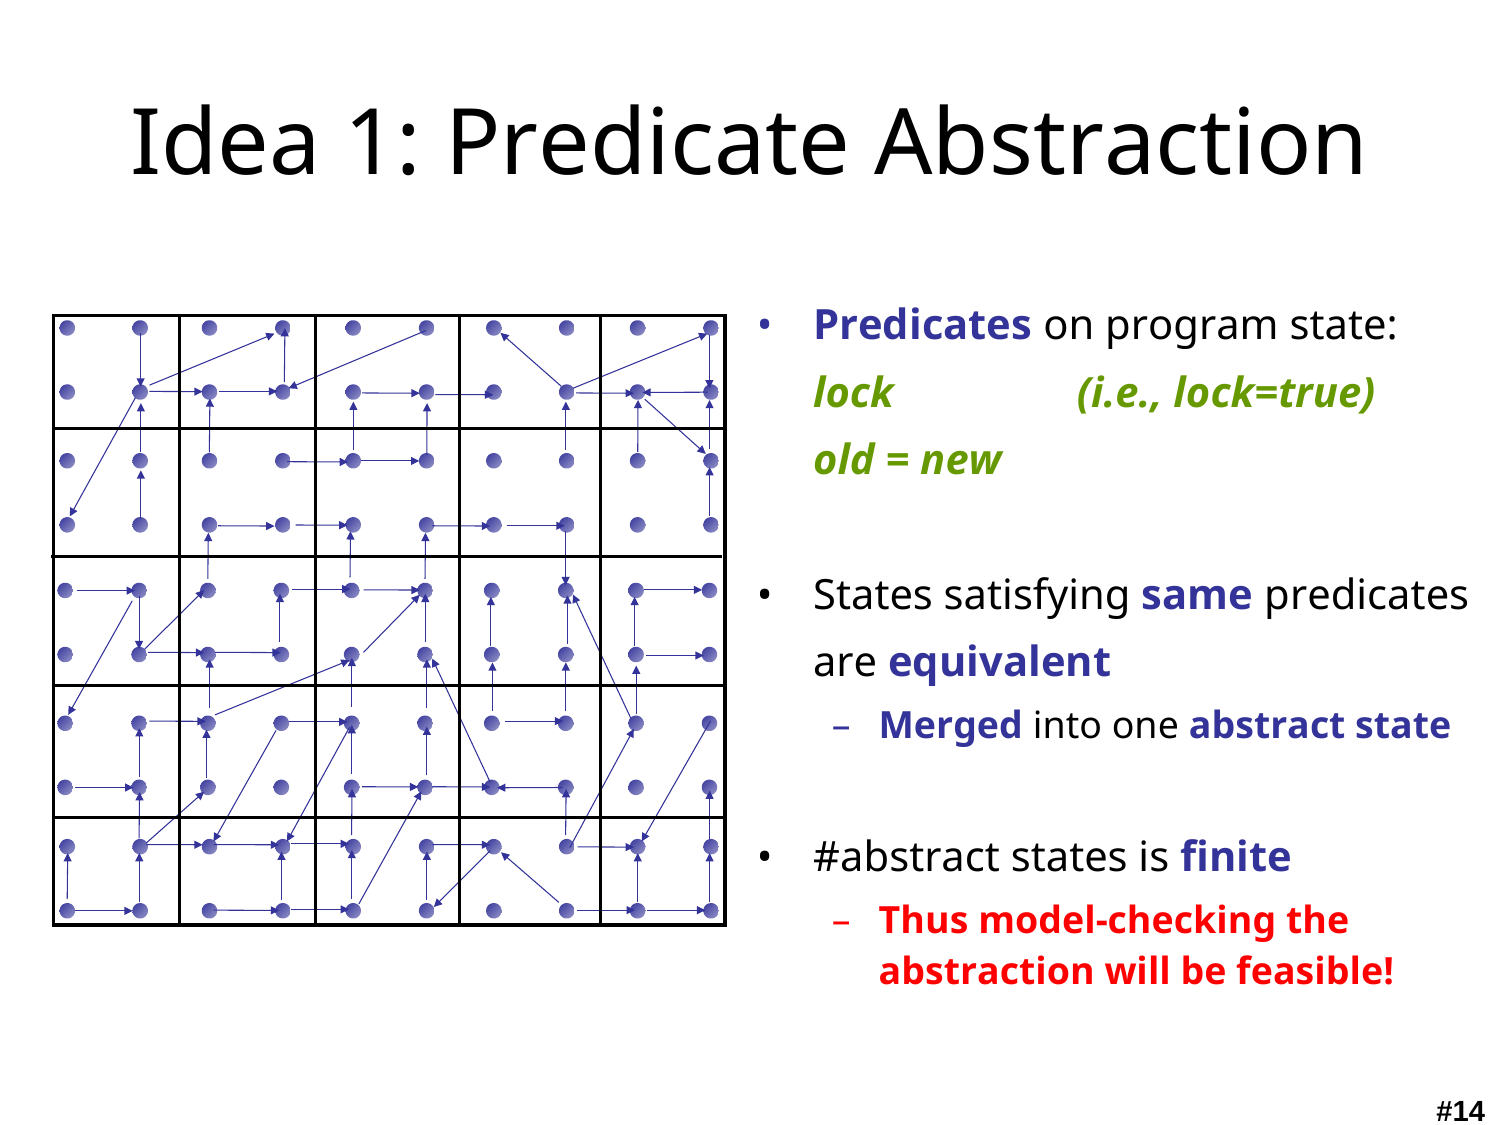

# Idea 1: Predicate Abstraction
Predicates on program state:
	lock (i.e., lock=true)
	old = new
States satisfying same predicates
	are equivalent
Merged into one abstract state
#abstract states is finite
Thus model-checking the abstraction will be feasible!
14